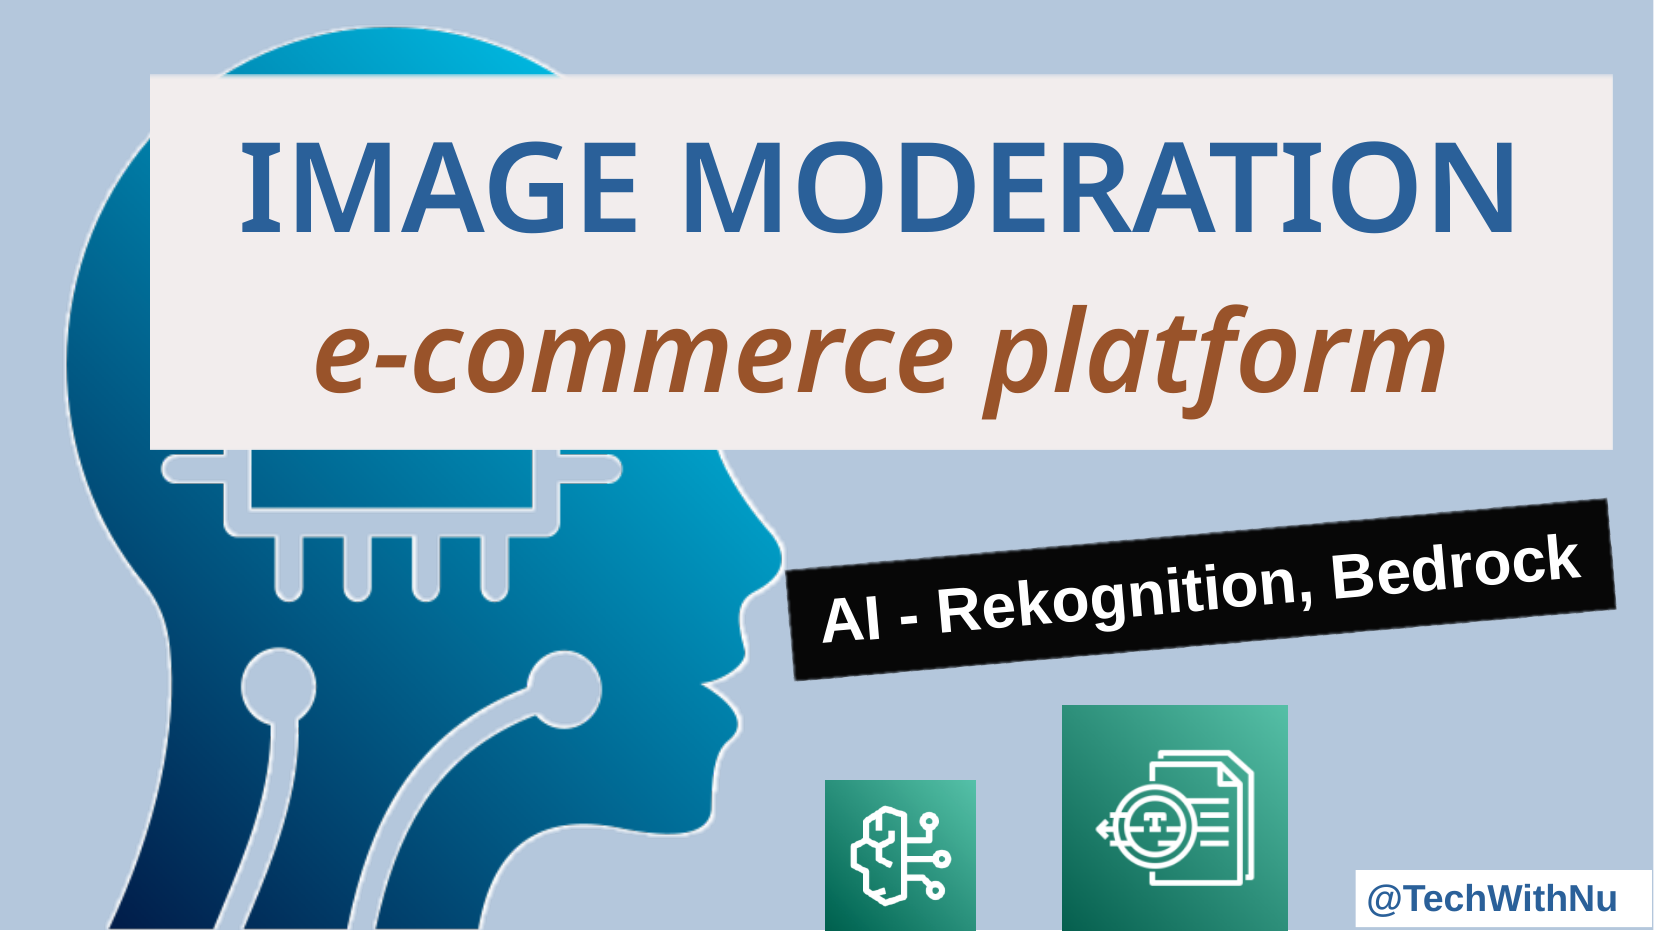

IMAGE MODERATION
e-commerce platform
AI - Rekognition, Bedrock
@TechWithNu